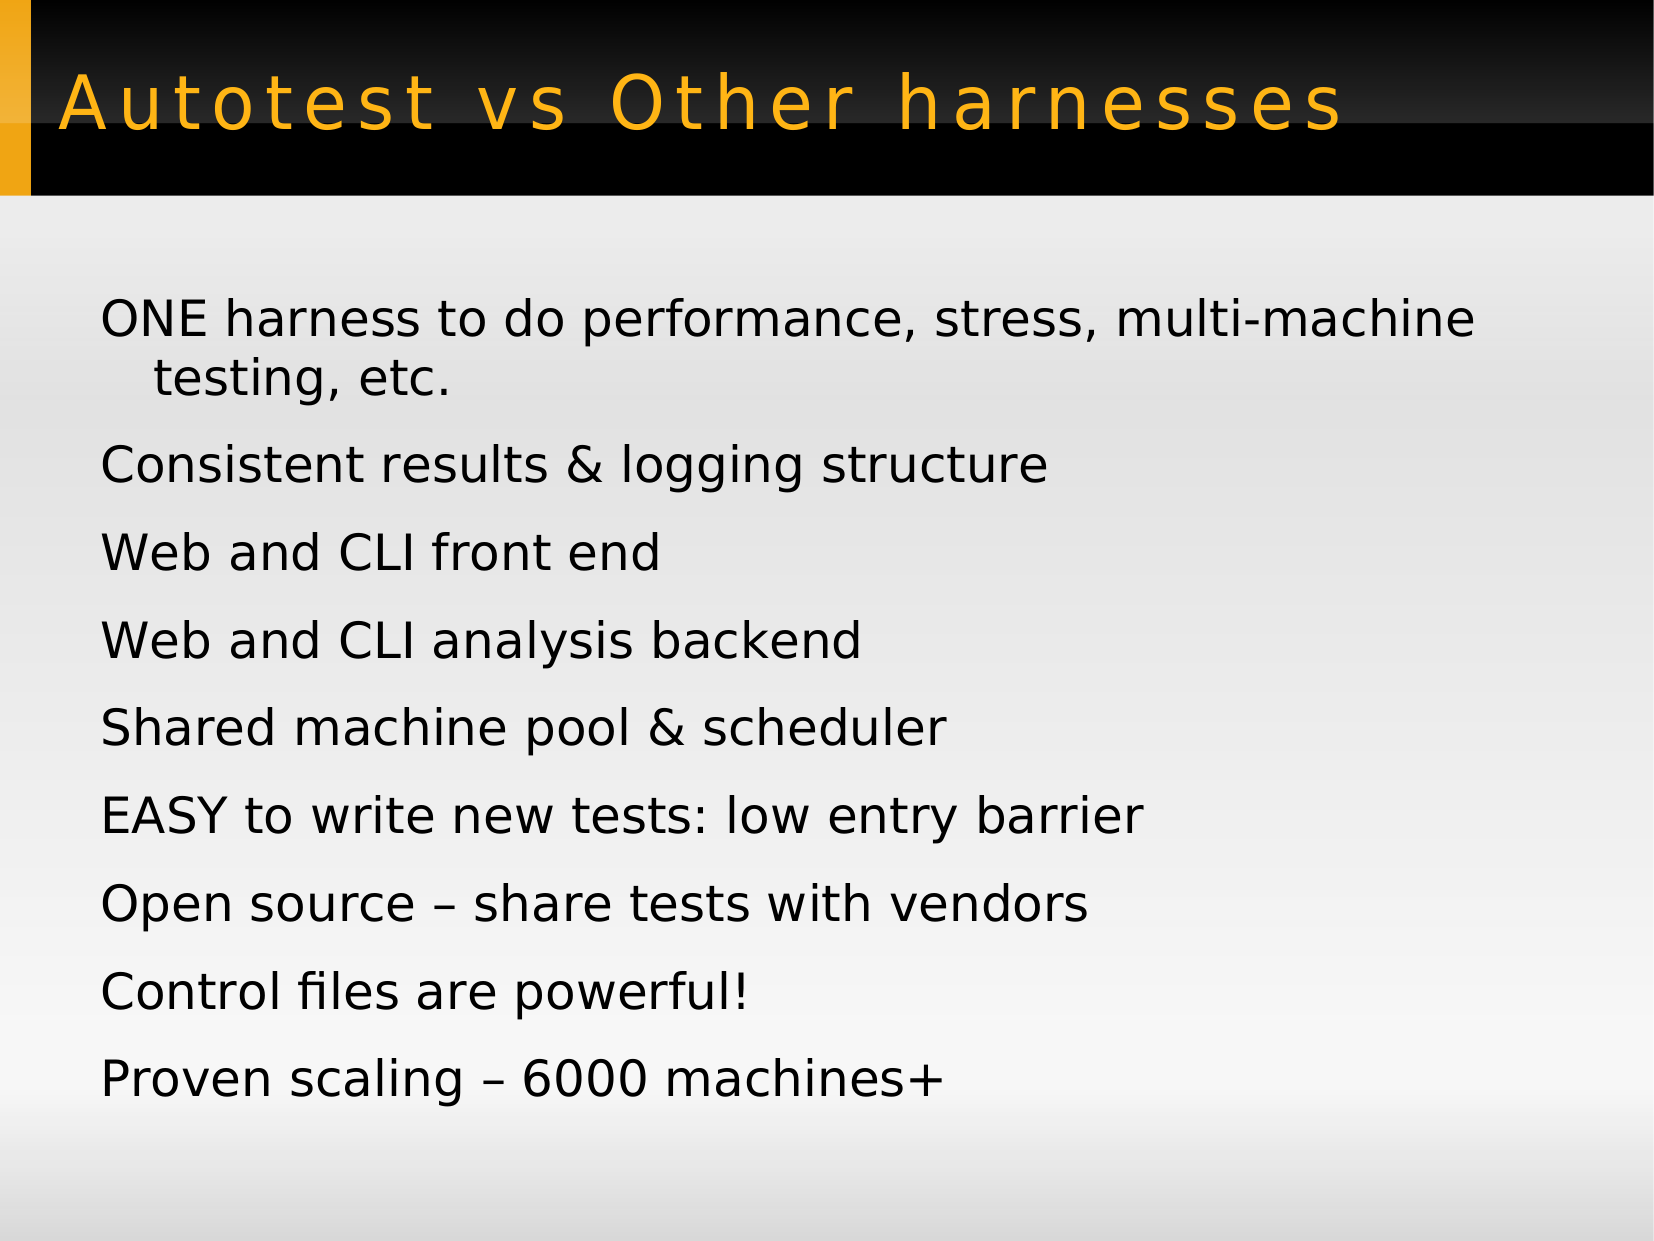

# Autotest vs Other harnesses
ONE harness to do performance, stress, multi-machine testing, etc.
Consistent results & logging structure
Web and CLI front end
Web and CLI analysis backend
Shared machine pool & scheduler
EASY to write new tests: low entry barrier
Open source – share tests with vendors
Control files are powerful!
Proven scaling – 6000 machines+